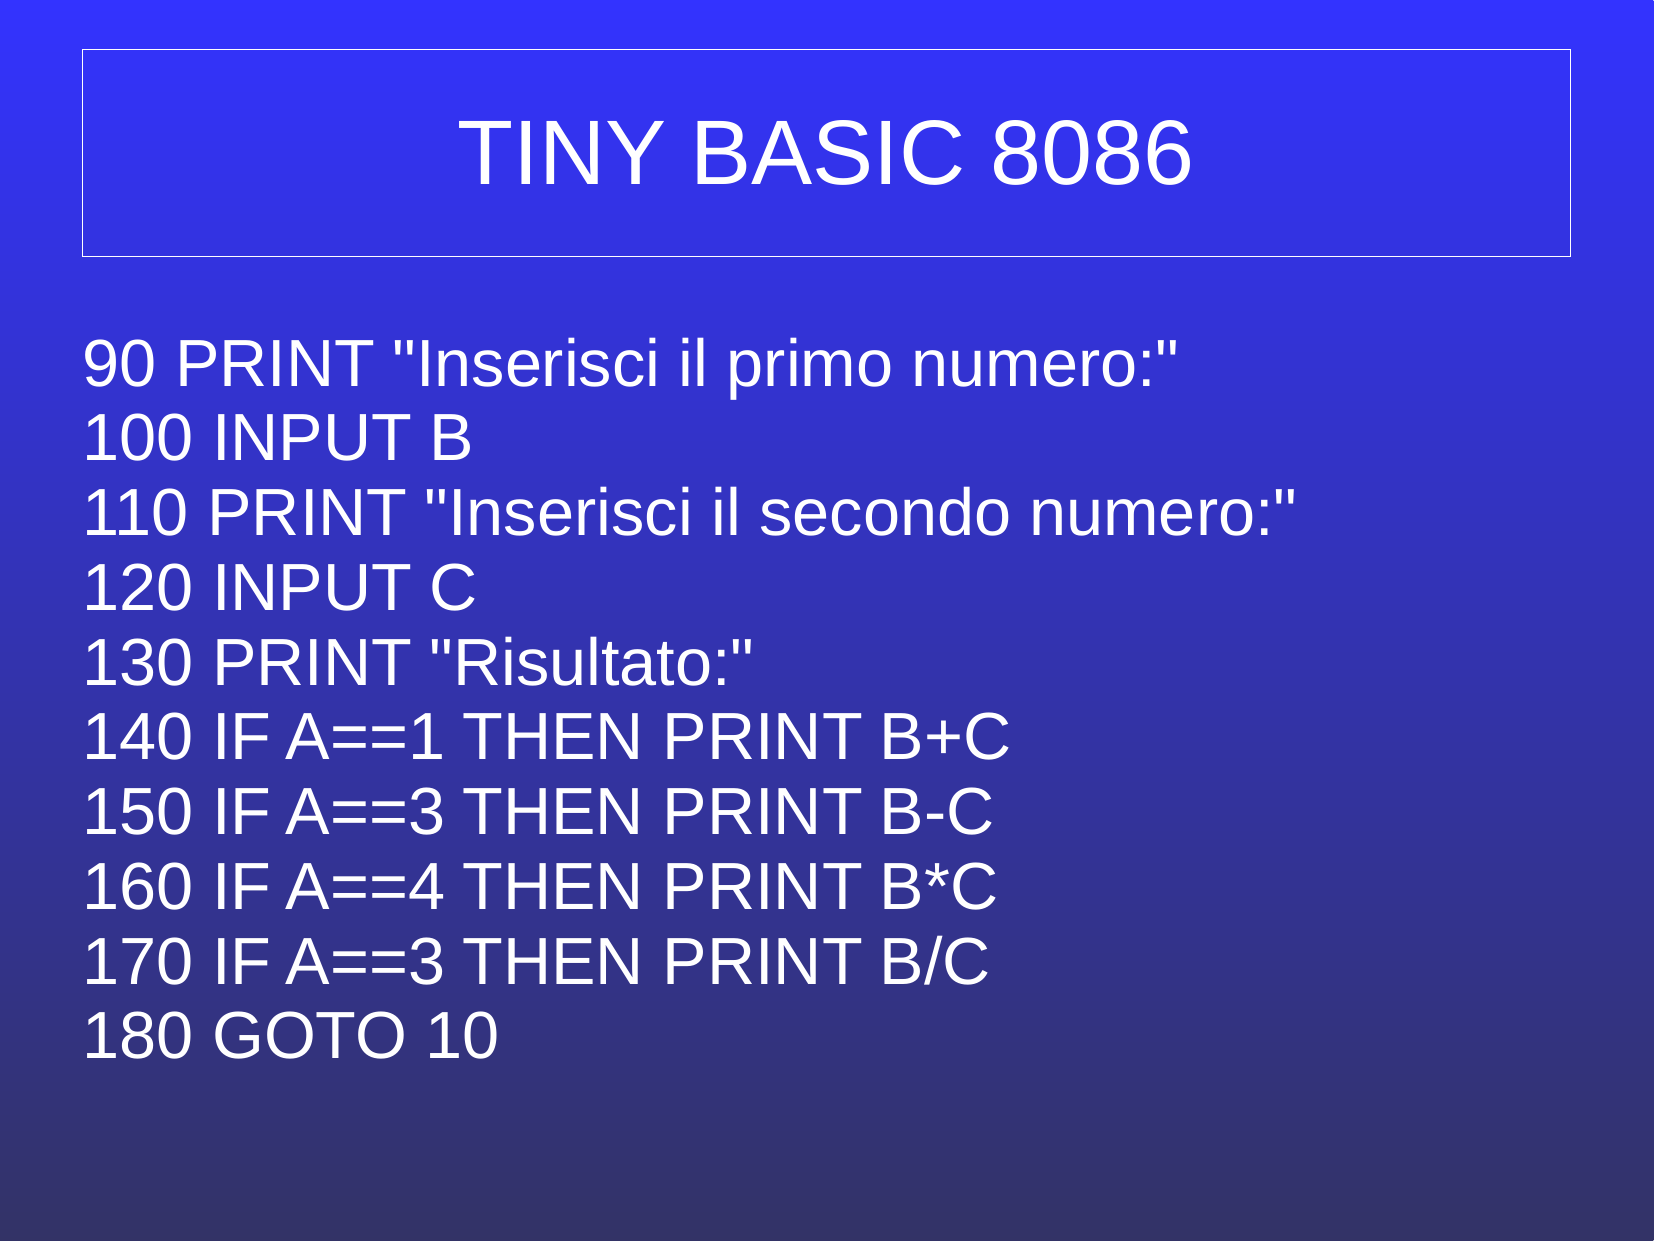

# TINY BASIC 8086
90 PRINT "Inserisci il primo numero:"
100 INPUT B
110 PRINT "Inserisci il secondo numero:"
120 INPUT C
130 PRINT "Risultato:"
140 IF A==1 THEN PRINT B+C
150 IF A==3 THEN PRINT B-C
160 IF A==4 THEN PRINT B*C
170 IF A==3 THEN PRINT B/C
180 GOTO 10